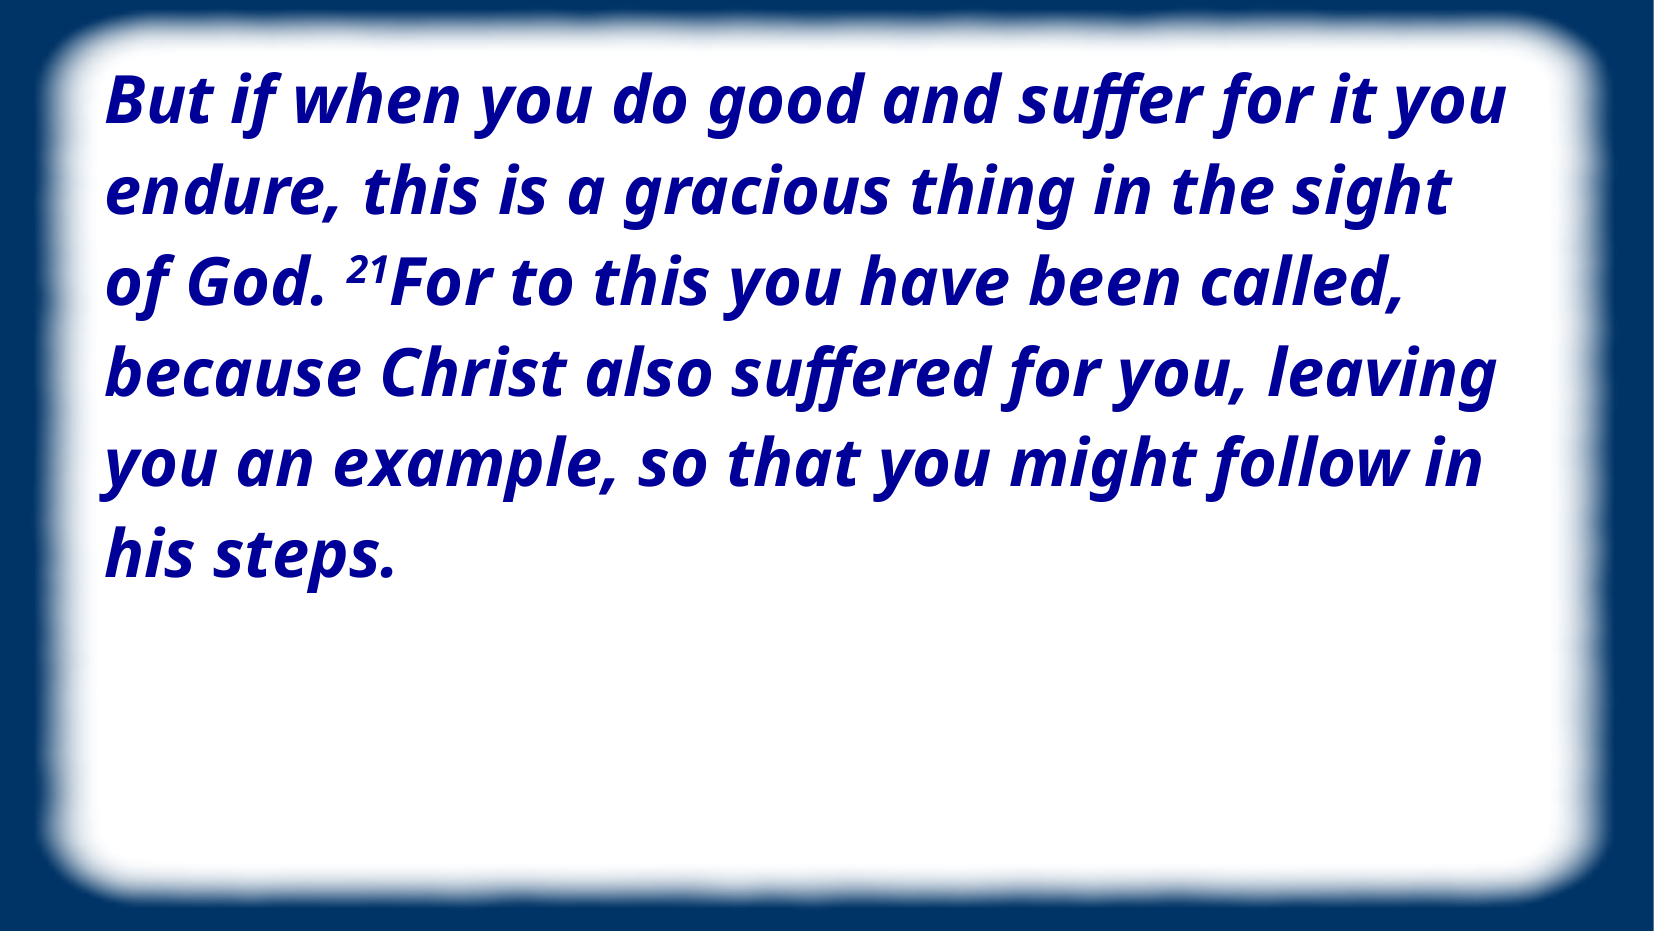

But if when you do good and suffer for it you endure, this is a gracious thing in the sight of God. 21For to this you have been called, because Christ also suffered for you, leaving you an example, so that you might follow in his steps.